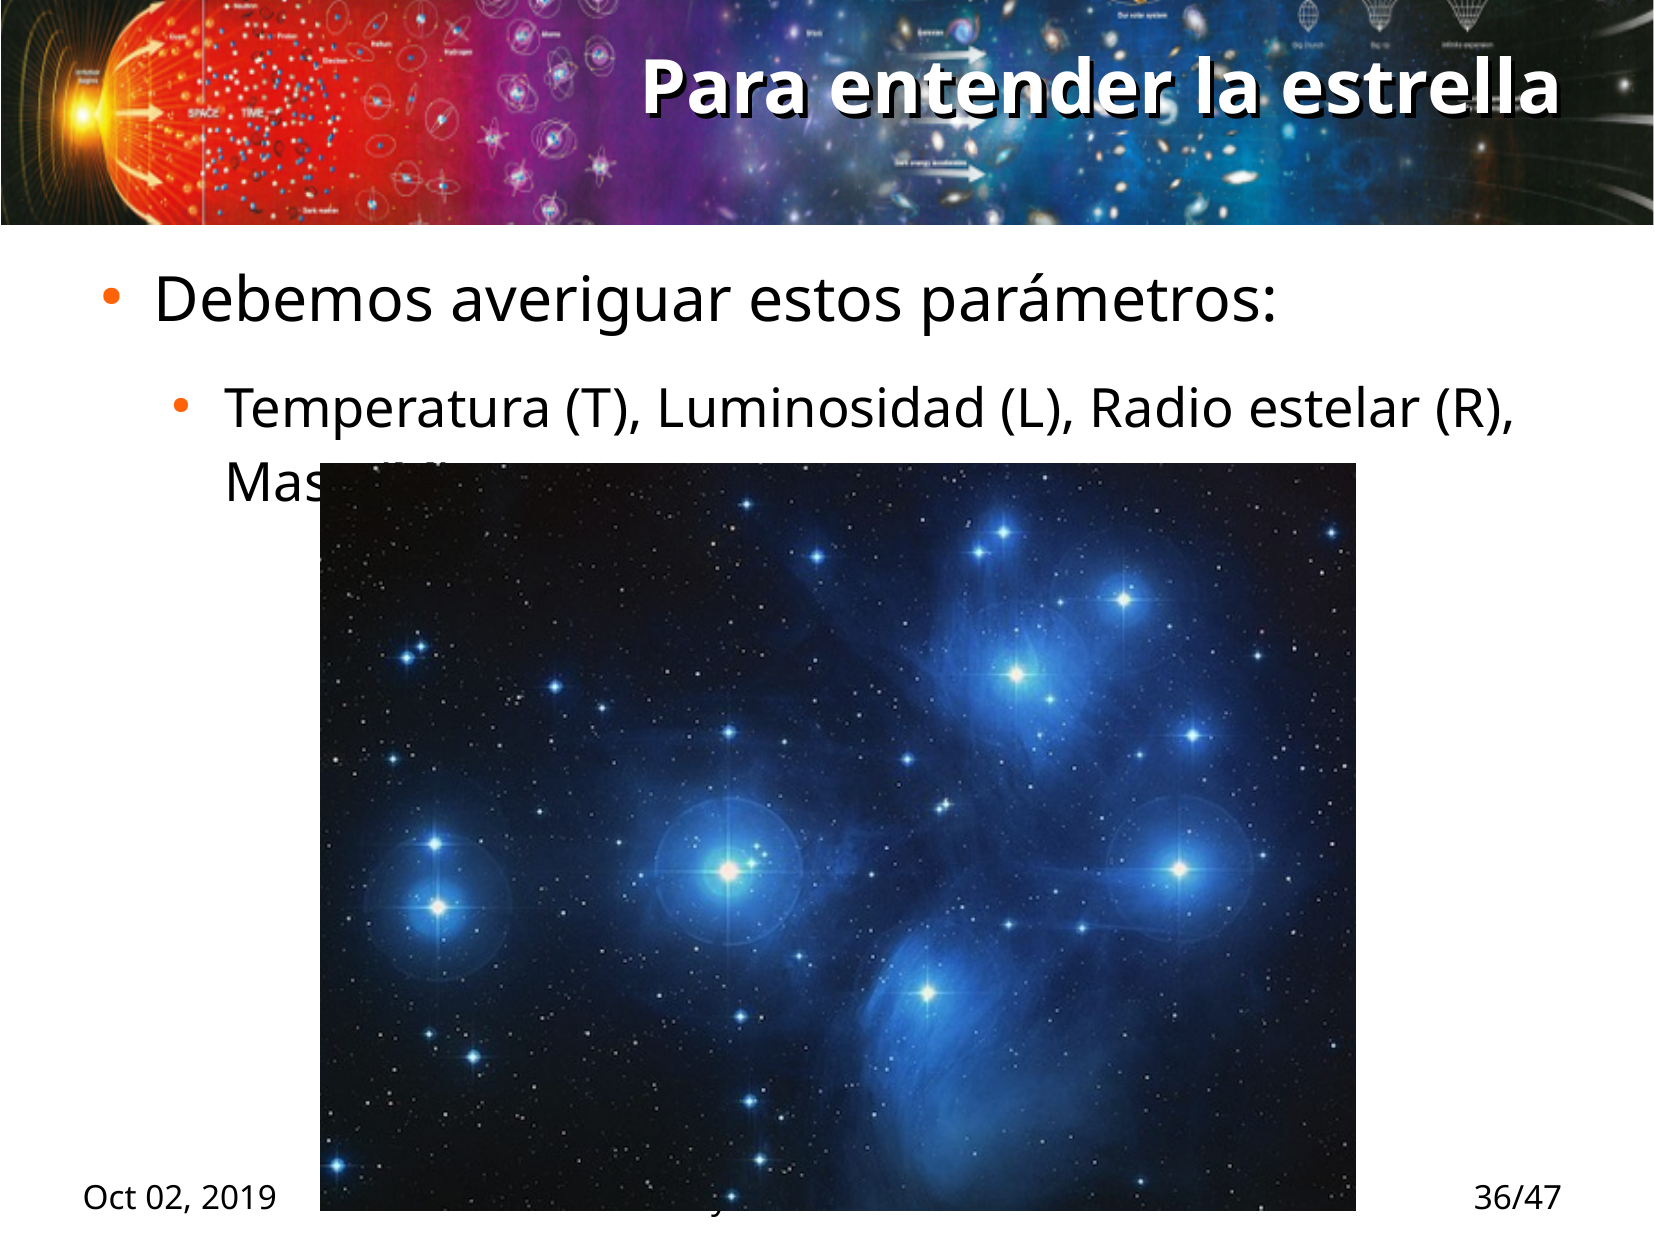

# Para entender la estrella
Debemos averiguar estos parámetros:
Temperatura (T), Luminosidad (L), Radio estelar (R), Masa (M)
Oct 02, 2019
Asorey IPAC 2019 U02C02
36